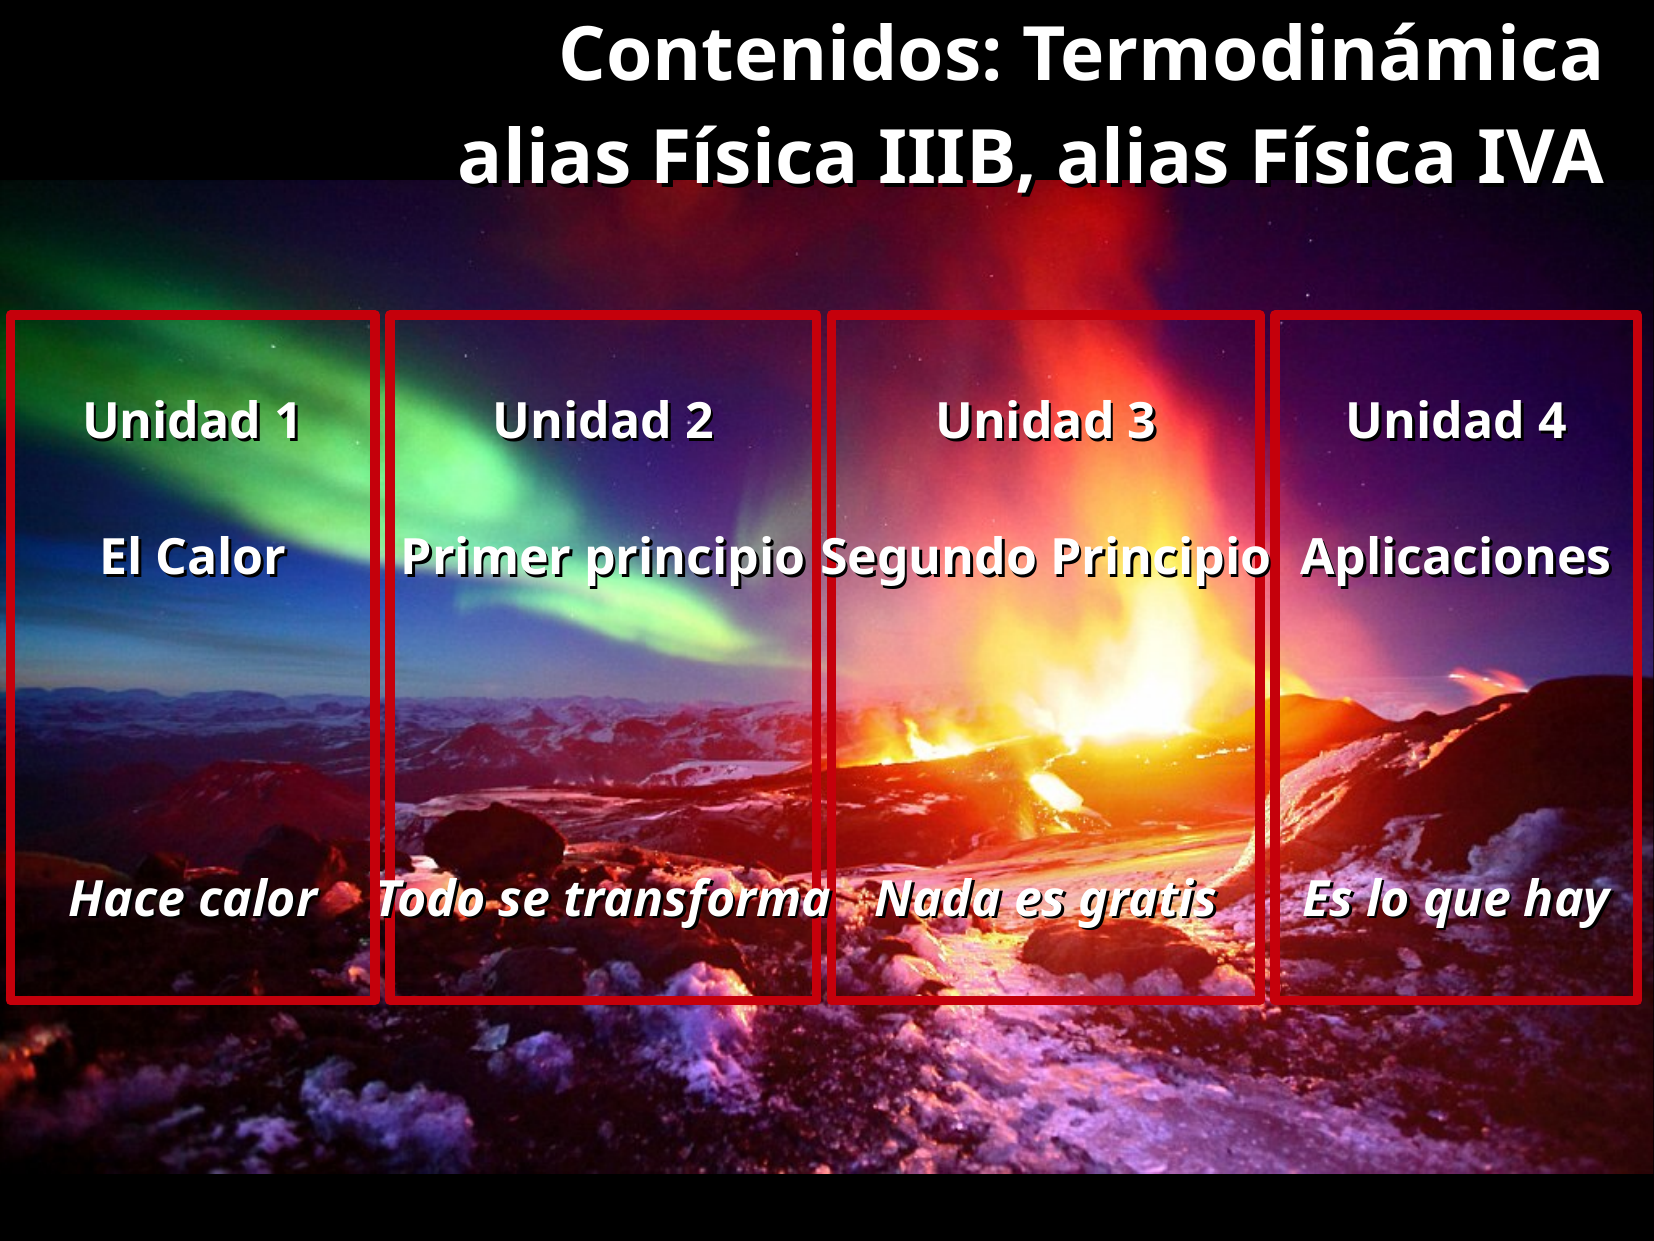

# Contenidos: Termodinámica alias Física IIIB, alias Física IVA
Unidad 1
El Calor
Hace calor
Unidad 2
Primer principio
Todo se transforma
Unidad 3
Segundo Principio
Nada es gratis
Unidad 4
Aplicaciones
Es lo que hay
Jun 16, 2020
H. Asorey - F3B 2020
2